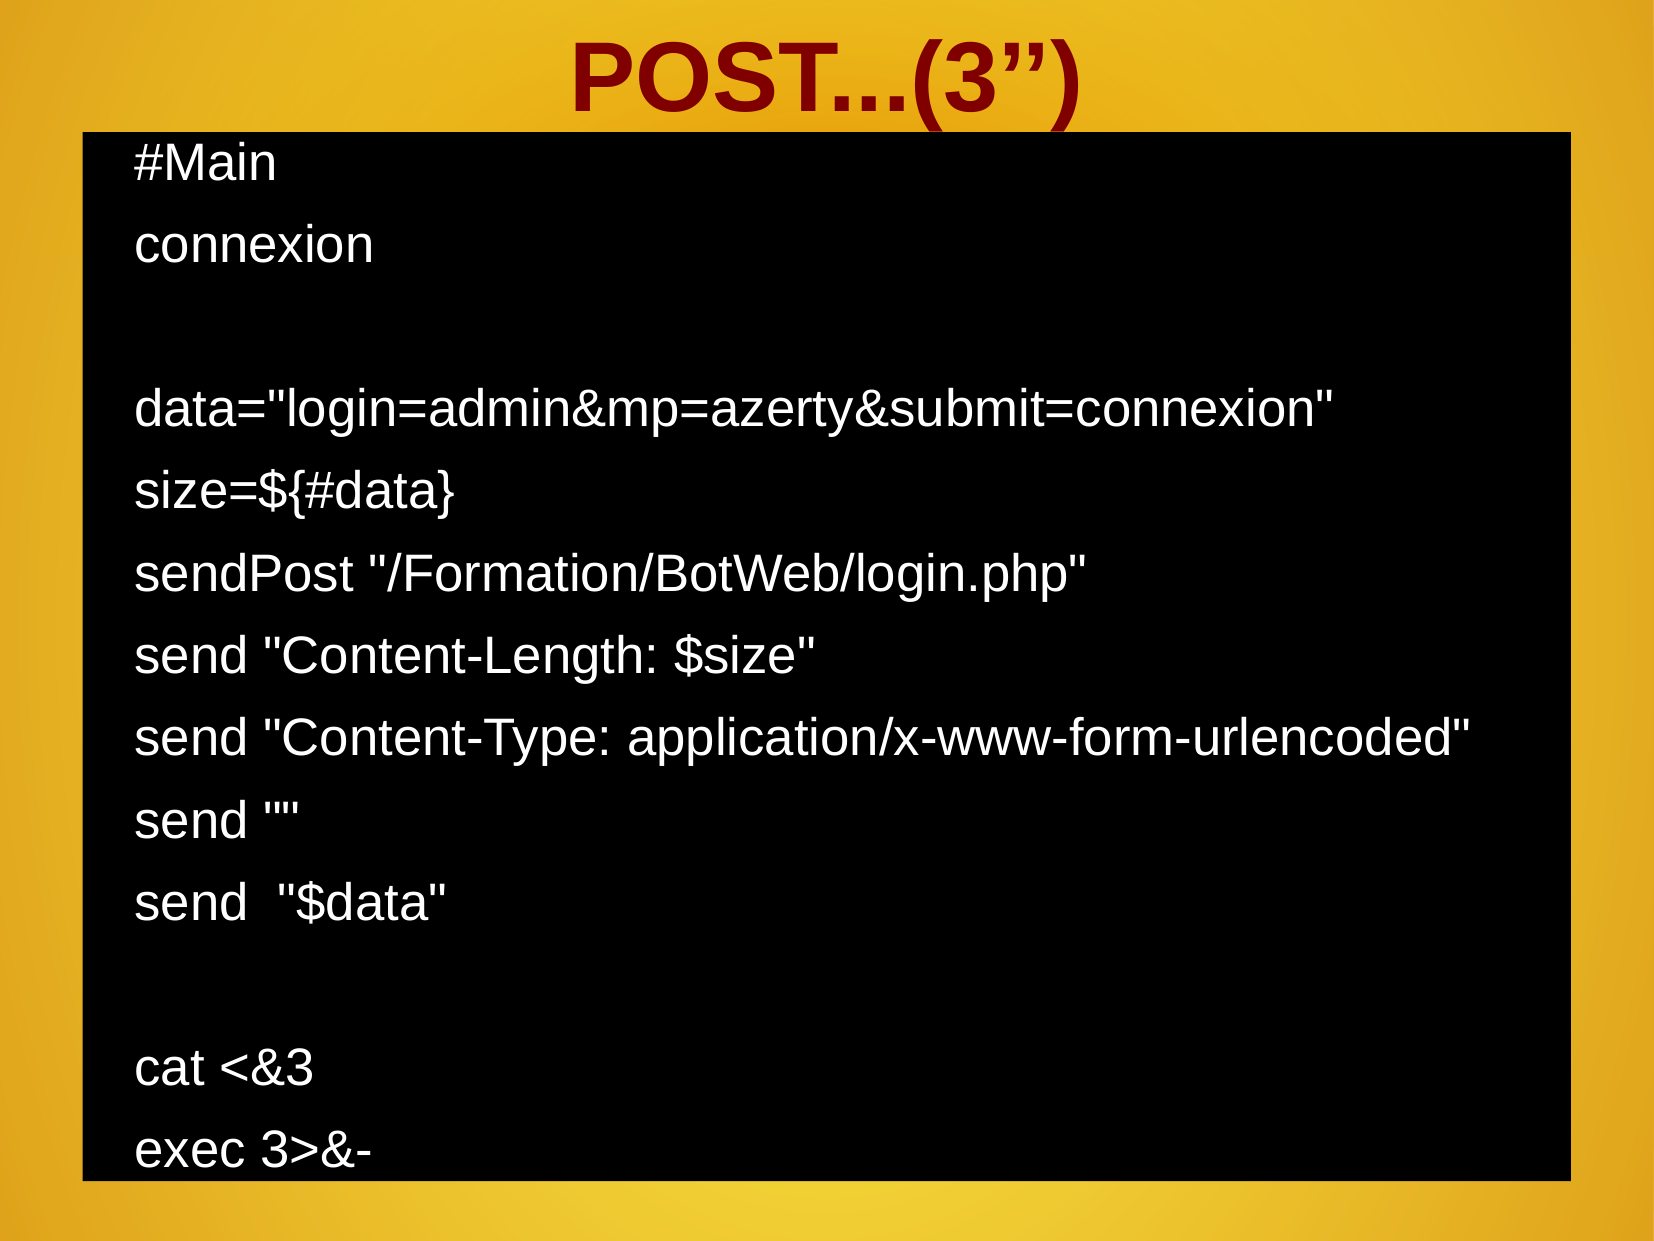

# POST...(3’’)
#Main
connexion
data="login=admin&mp=azerty&submit=connexion"
size=${#data}
sendPost "/Formation/BotWeb/login.php"
send "Content-Length: $size"
send "Content-Type: application/x-www-form-urlencoded"
send ""
send "$data"
cat <&3
exec 3>&-